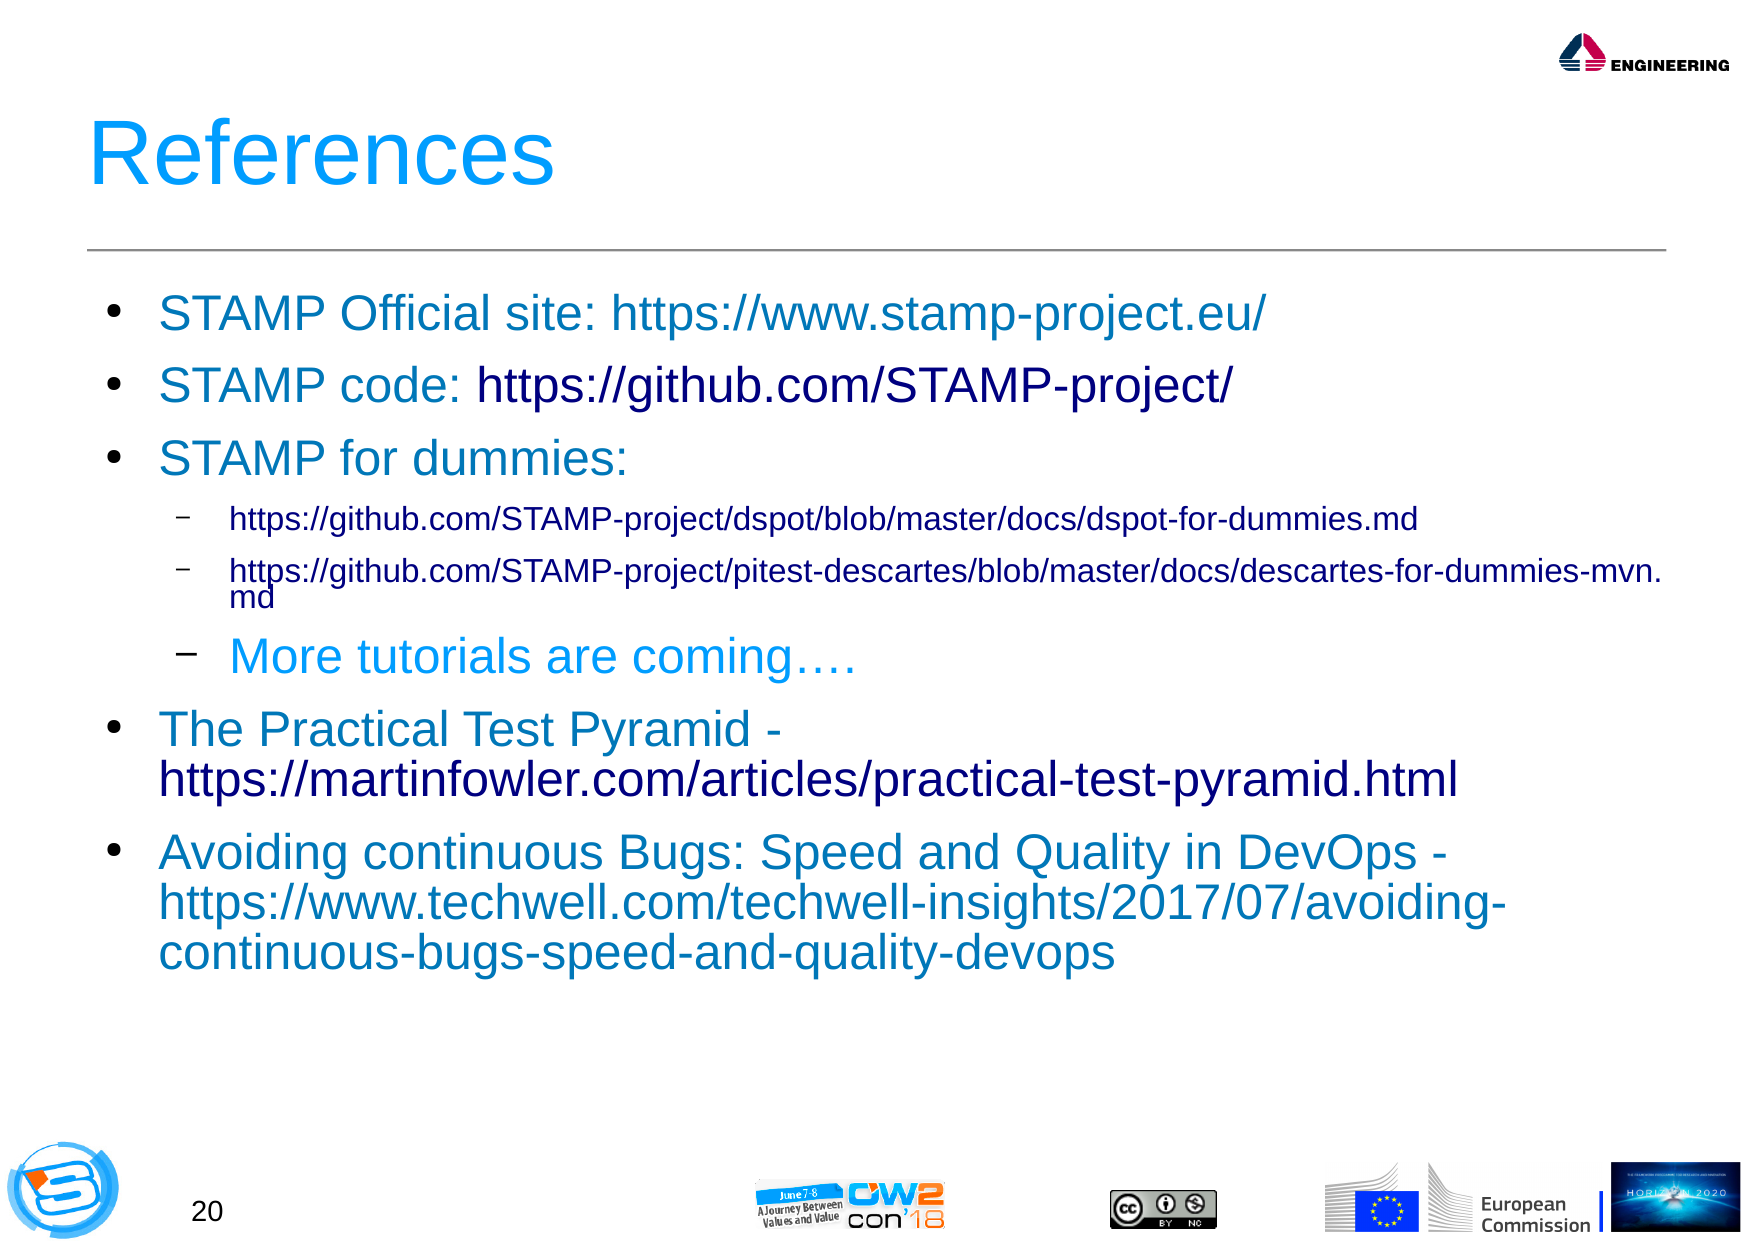

# References
STAMP Official site: https://www.stamp-project.eu/
STAMP code: https://github.com/STAMP-project/
STAMP for dummies:
https://github.com/STAMP-project/dspot/blob/master/docs/dspot-for-dummies.md
https://github.com/STAMP-project/pitest-descartes/blob/master/docs/descartes-for-dummies-mvn.md
More tutorials are coming….
The Practical Test Pyramid - https://martinfowler.com/articles/practical-test-pyramid.html
Avoiding continuous Bugs: Speed and Quality in DevOps - https://www.techwell.com/techwell-insights/2017/07/avoiding-continuous-bugs-speed-and-quality-devops